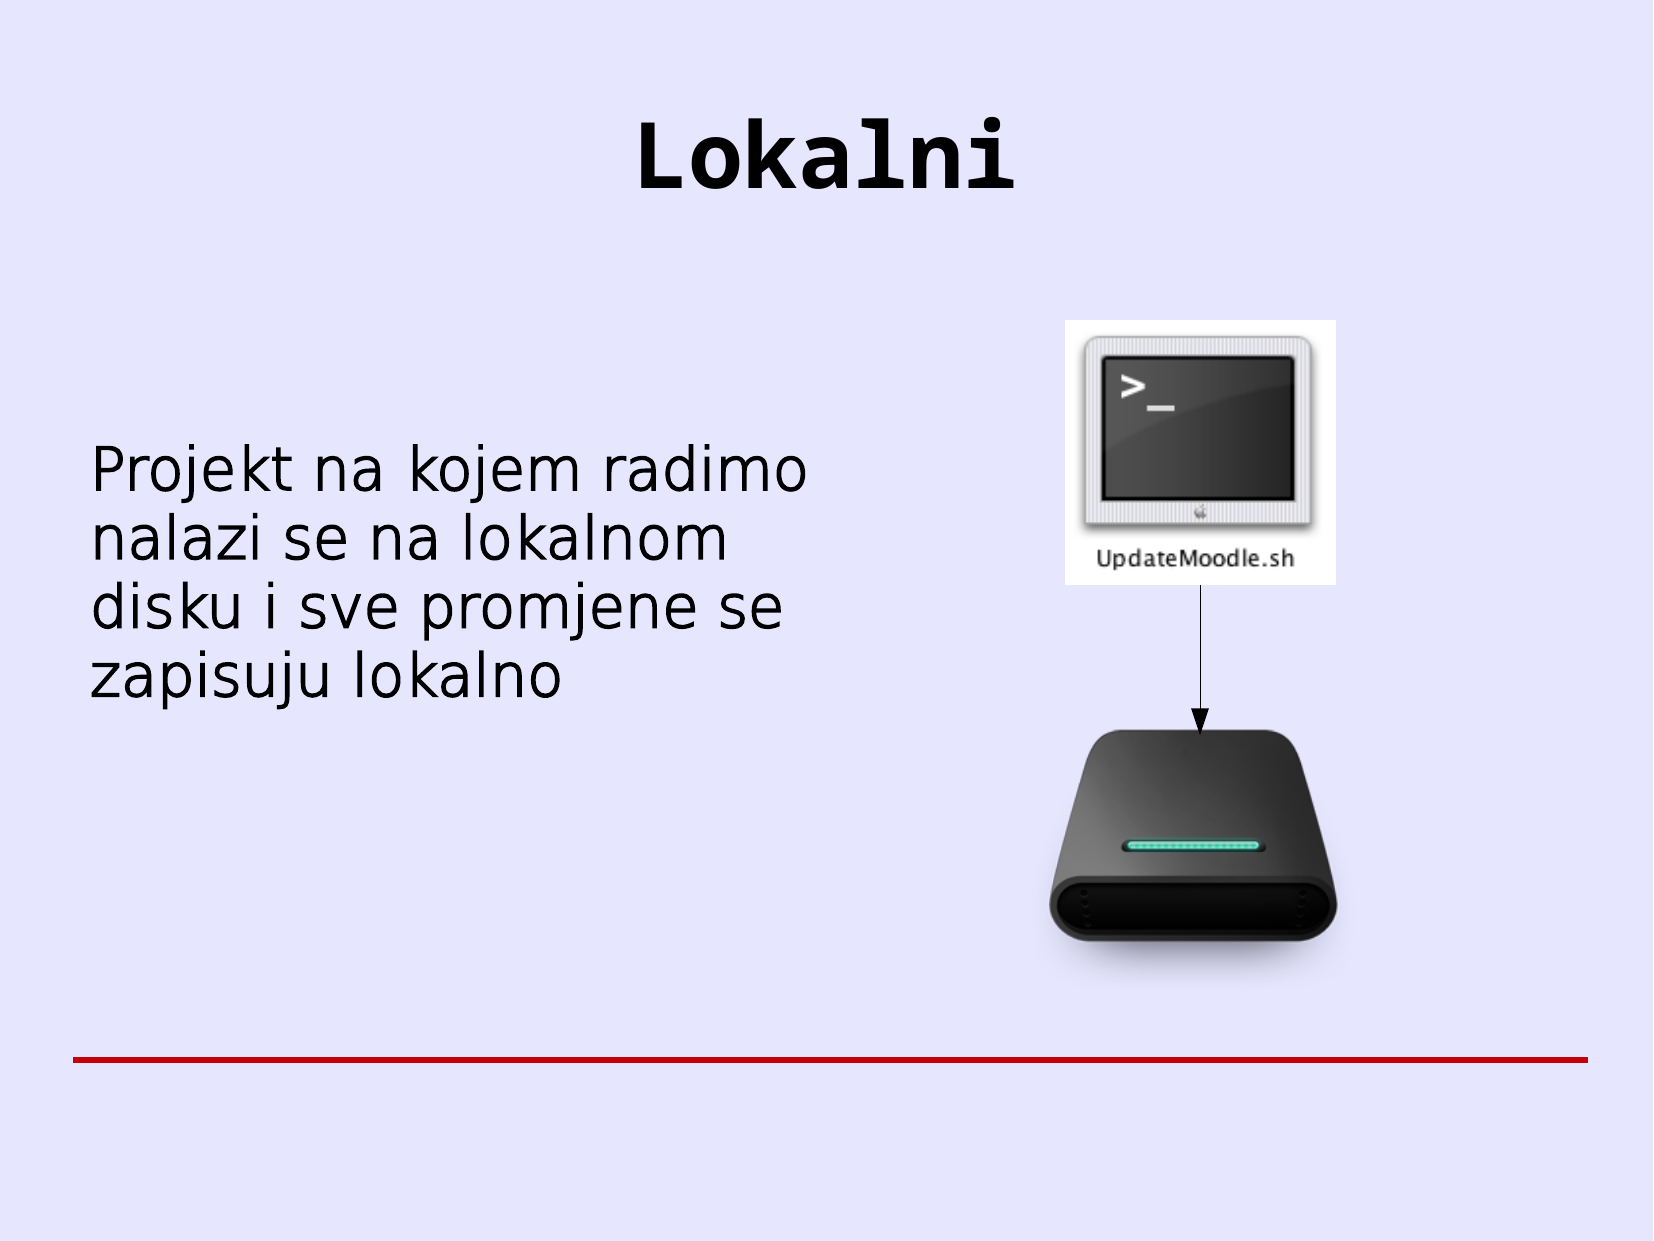

# Lokalni
Projekt na kojem radimo nalazi se na lokalnom disku i sve promjene se zapisuju lokalno